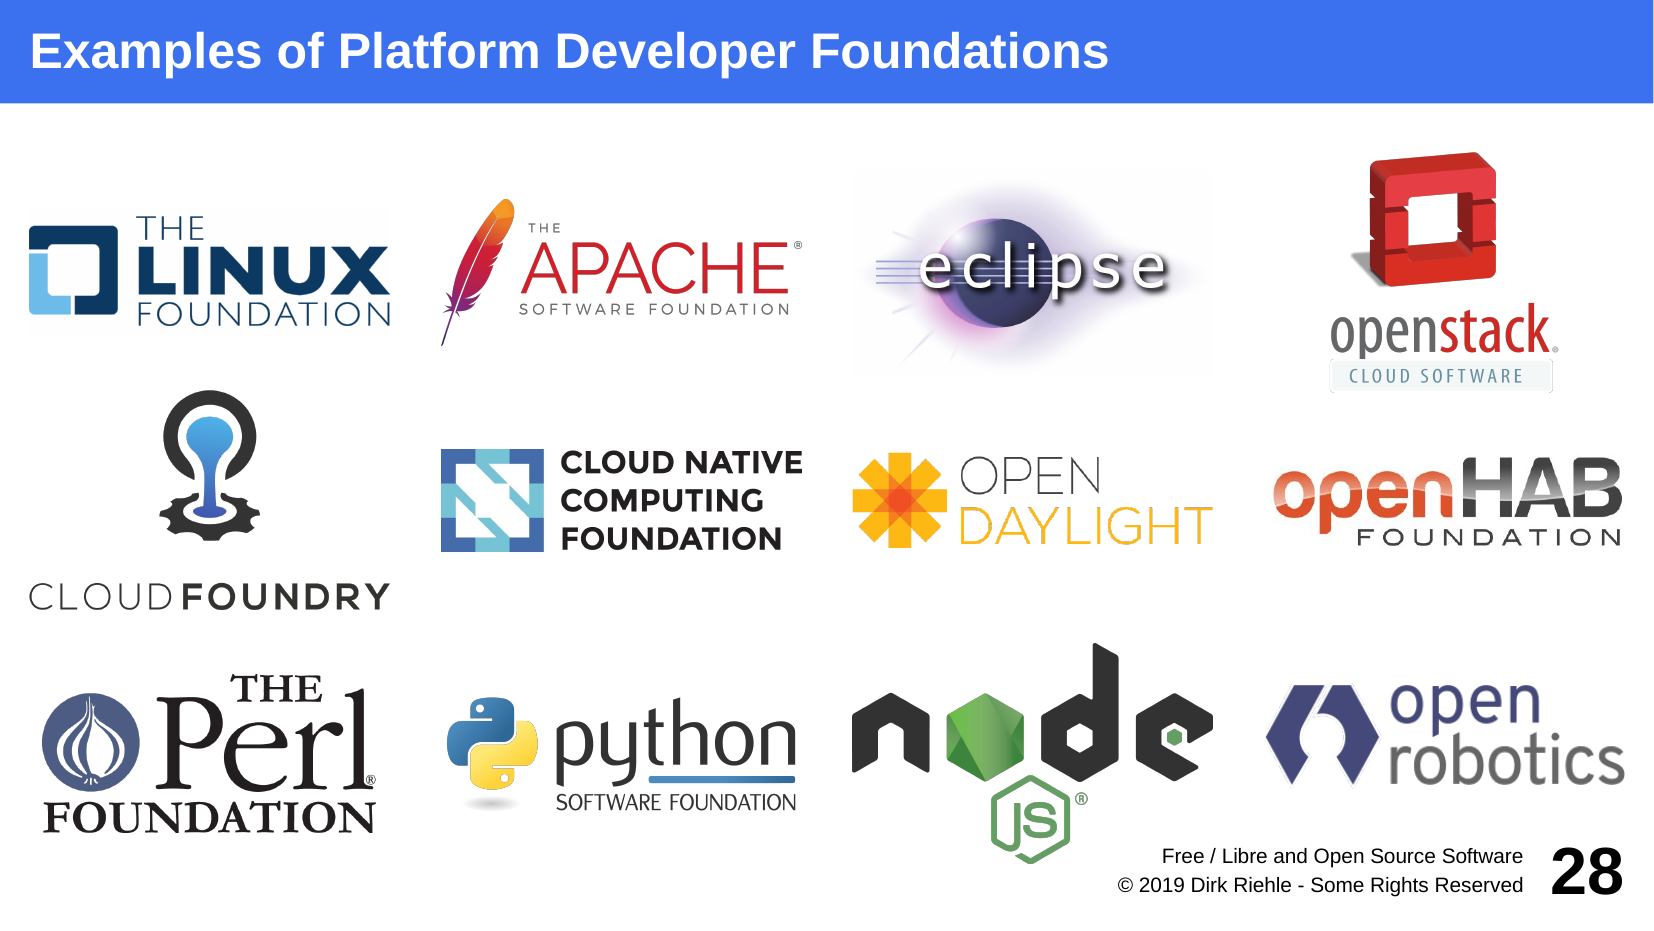

# Examples of Platform Developer Foundations
Free / Libre and Open Source Software
28
© 2019 Dirk Riehle - Some Rights Reserved